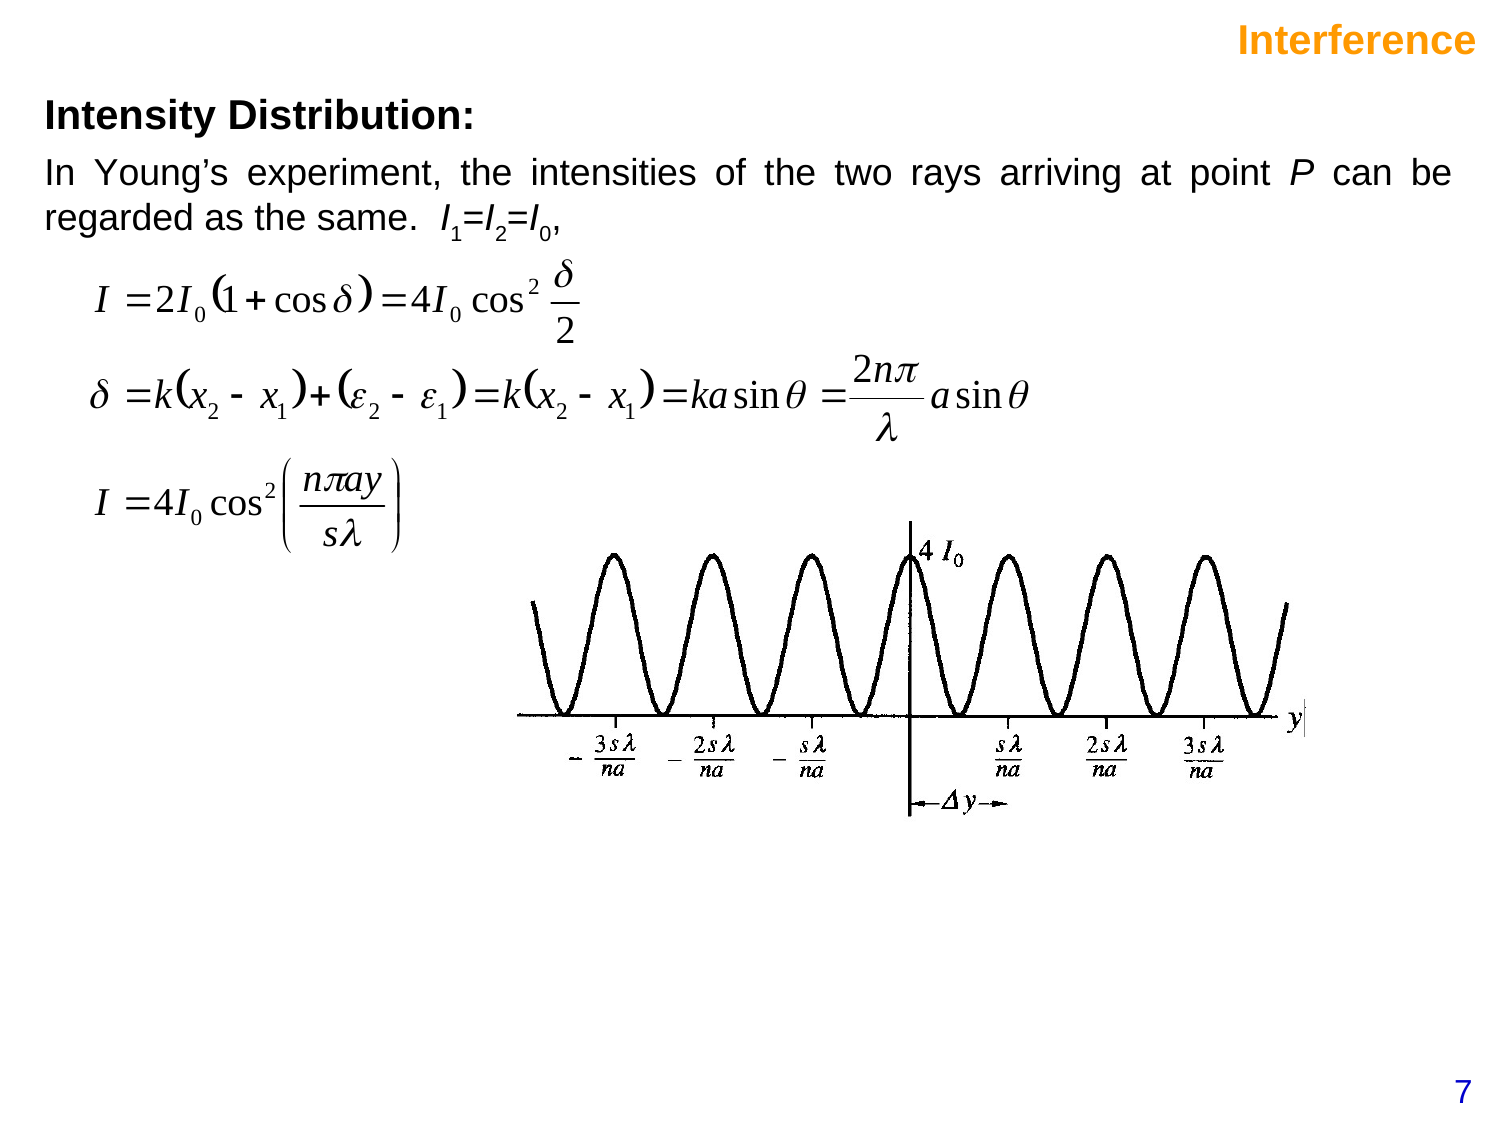

Interference
Intensity Distribution:
In Young’s experiment, the intensities of the two rays arriving at point P can be regarded as the same. I1=I2=I0,